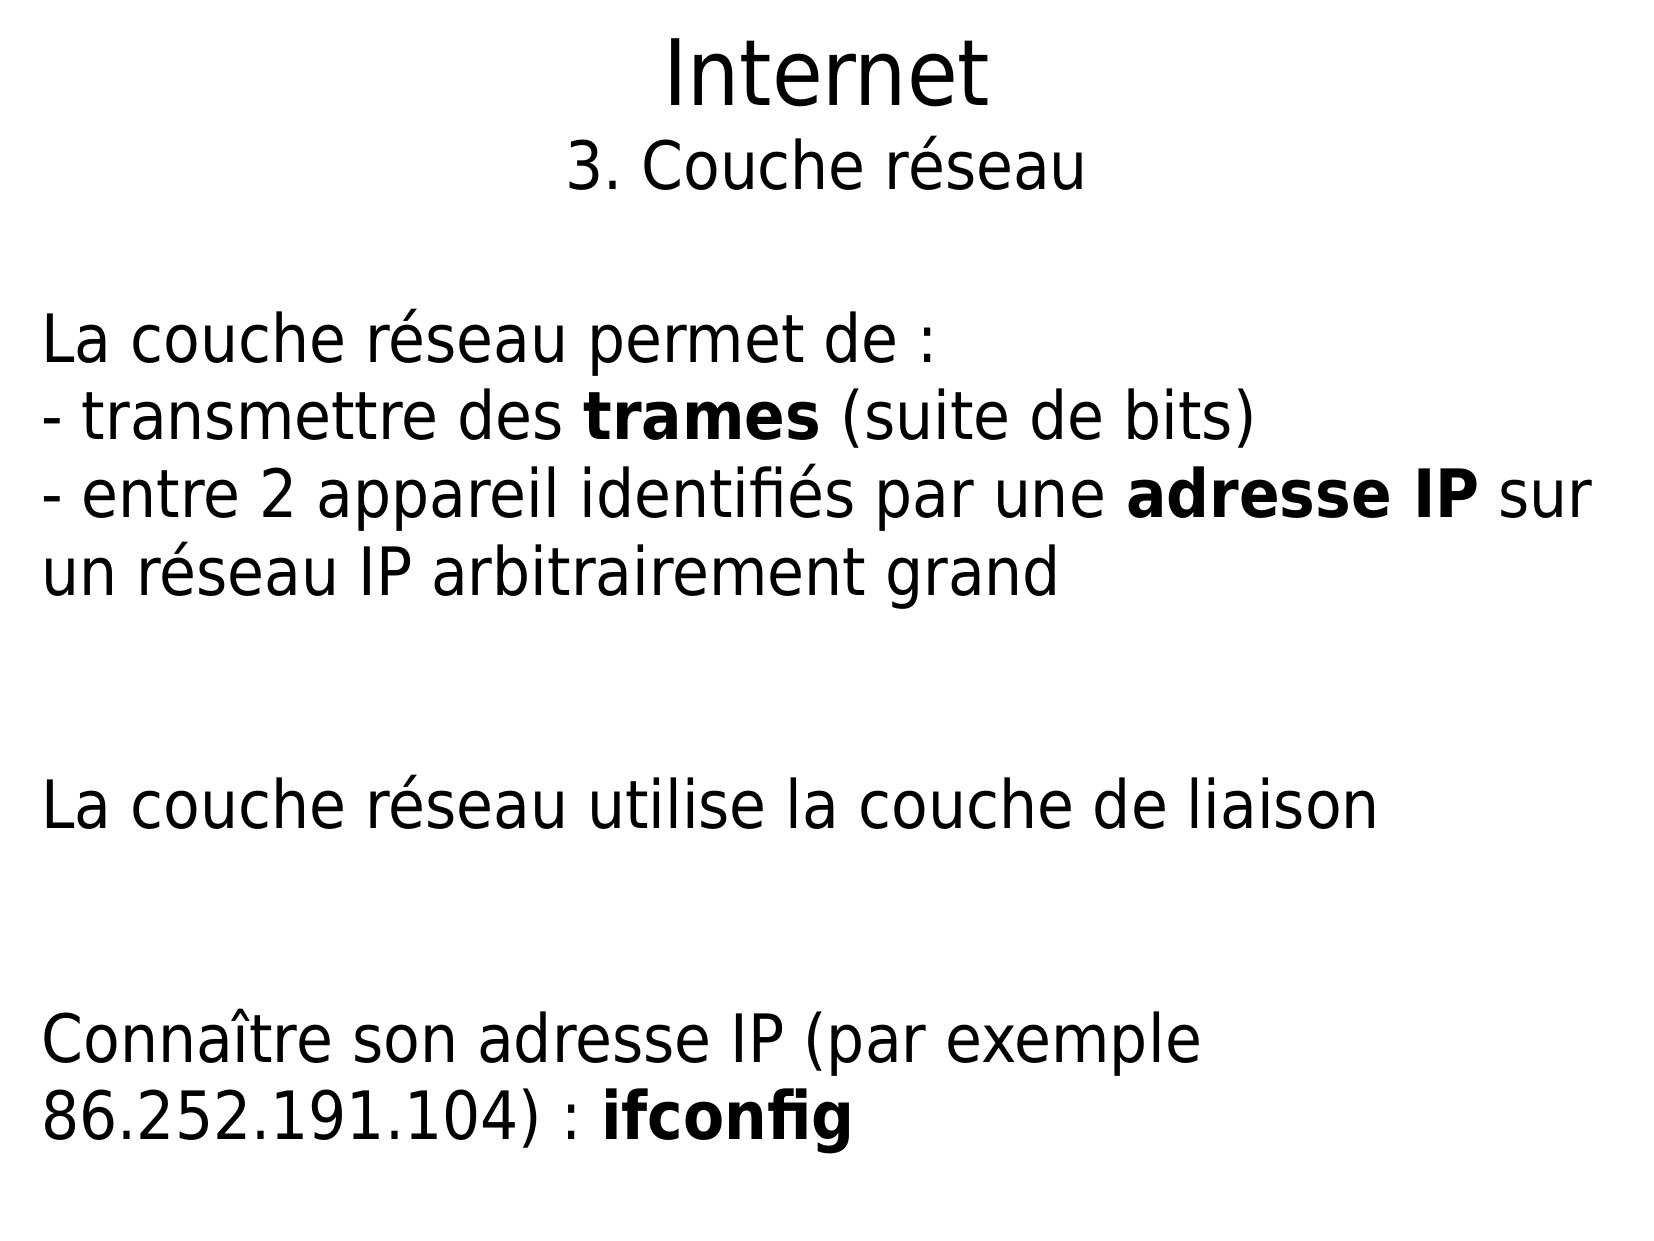

# Internet 3. Couche réseau
La couche réseau permet de :
- transmettre des trames (suite de bits)
- entre 2 appareil identifiés par une adresse IP sur un réseau IP arbitrairement grand
La couche réseau utilise la couche de liaison
Connaître son adresse IP (par exemple 86.252.191.104) : ifconfig